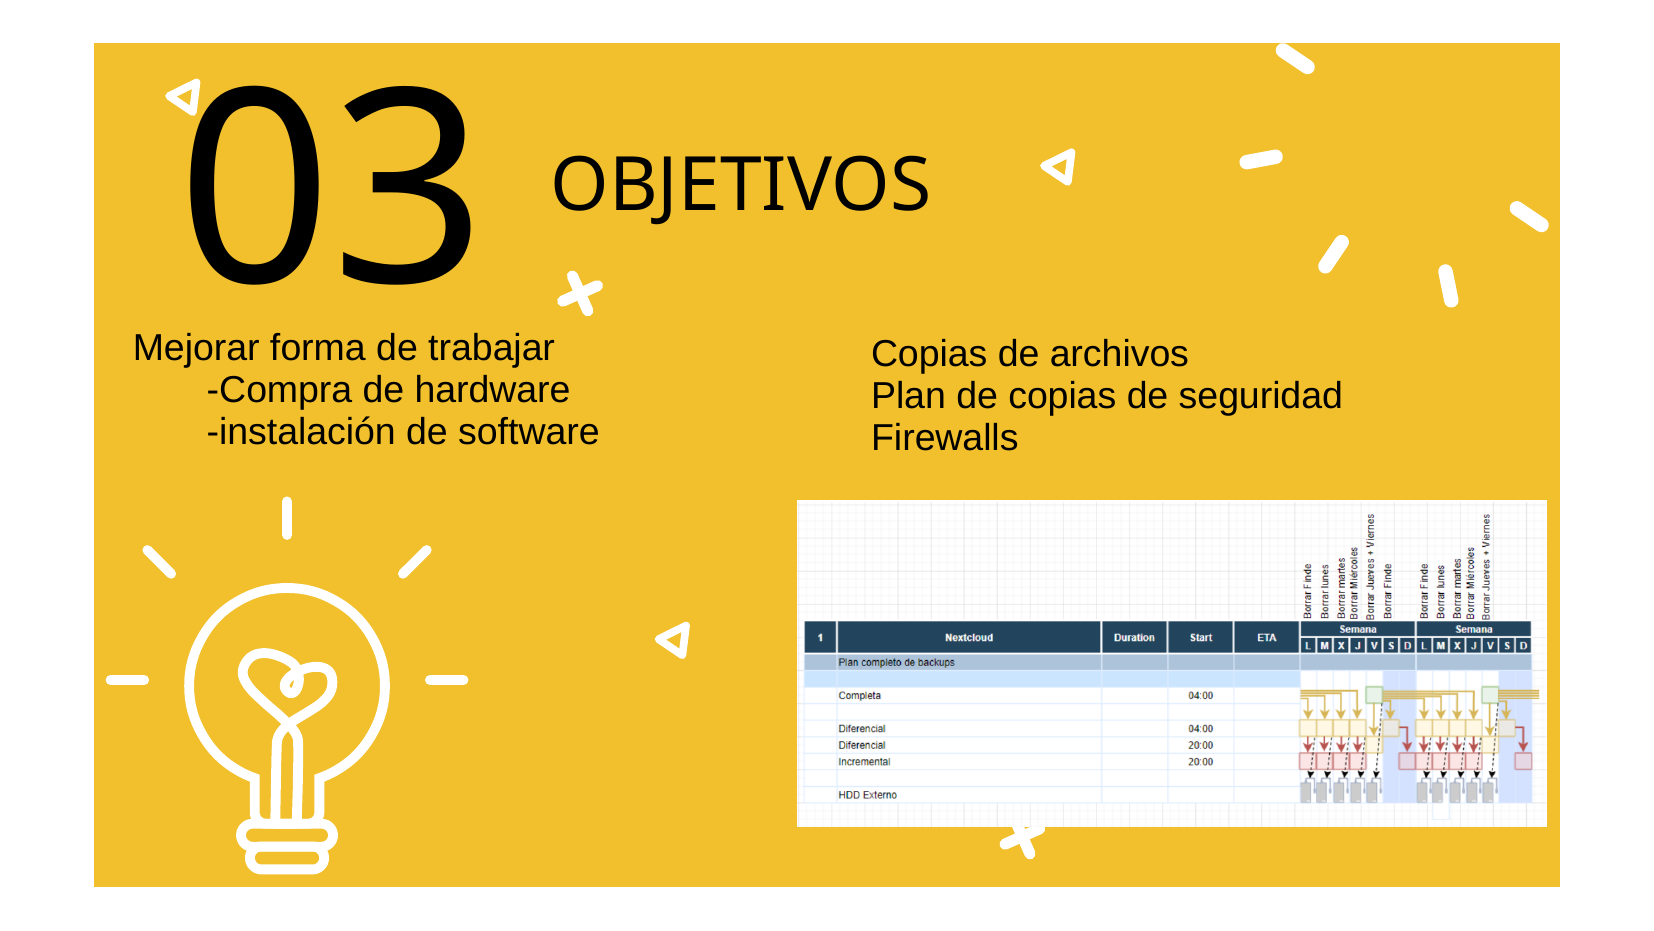

03
# OBJETIVOS
Mejorar forma de trabajar
	-Compra de hardware
	-instalación de software
Copias de archivos
Plan de copias de seguridad
Firewalls